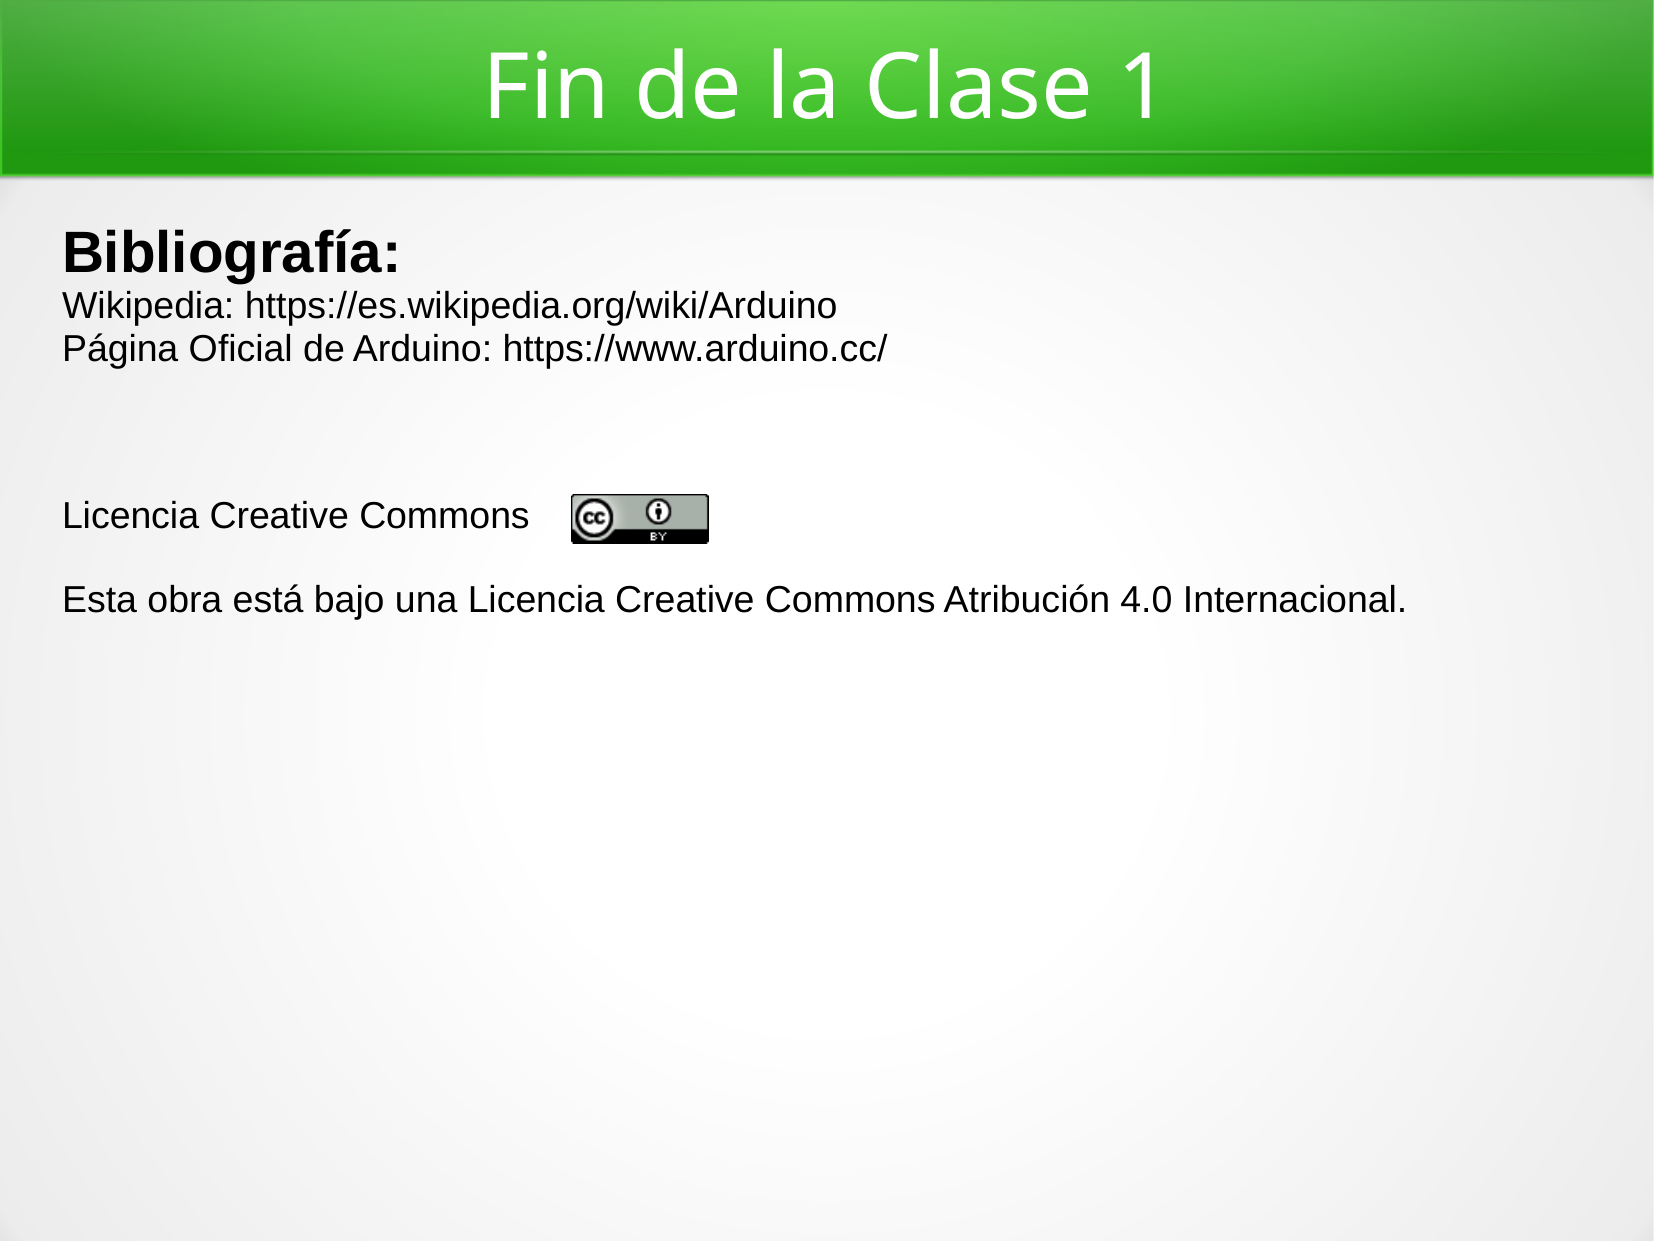

# Fin de la Clase 1
Bibliografía:
Wikipedia: https://es.wikipedia.org/wiki/Arduino
Página Oficial de Arduino: https://www.arduino.cc/
Licencia Creative Commons
Esta obra está bajo una Licencia Creative Commons Atribución 4.0 Internacional.